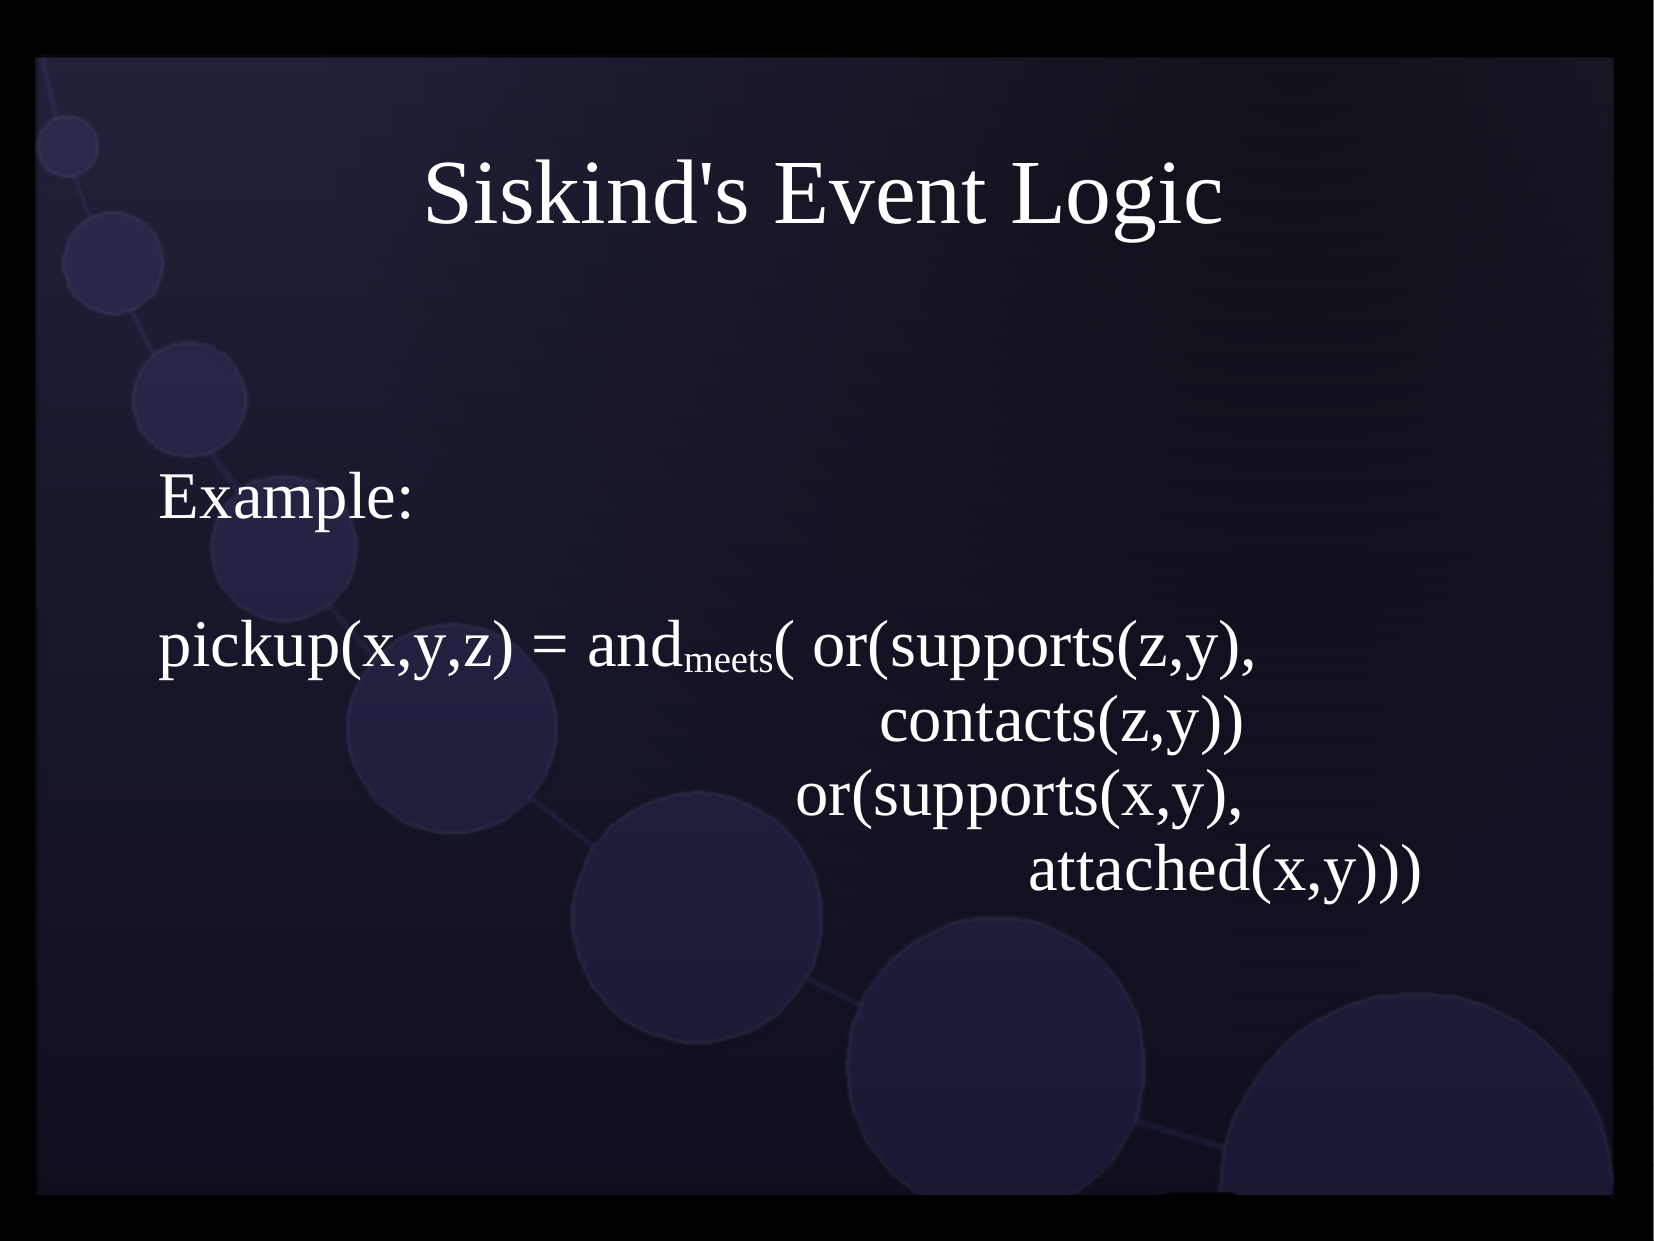

# Siskind's Event Logic
Example:
pickup(x,y,z) = andmeets( or(supports(z,y),
 contacts(z,y))
 or(supports(x,y),
 attached(x,y)))